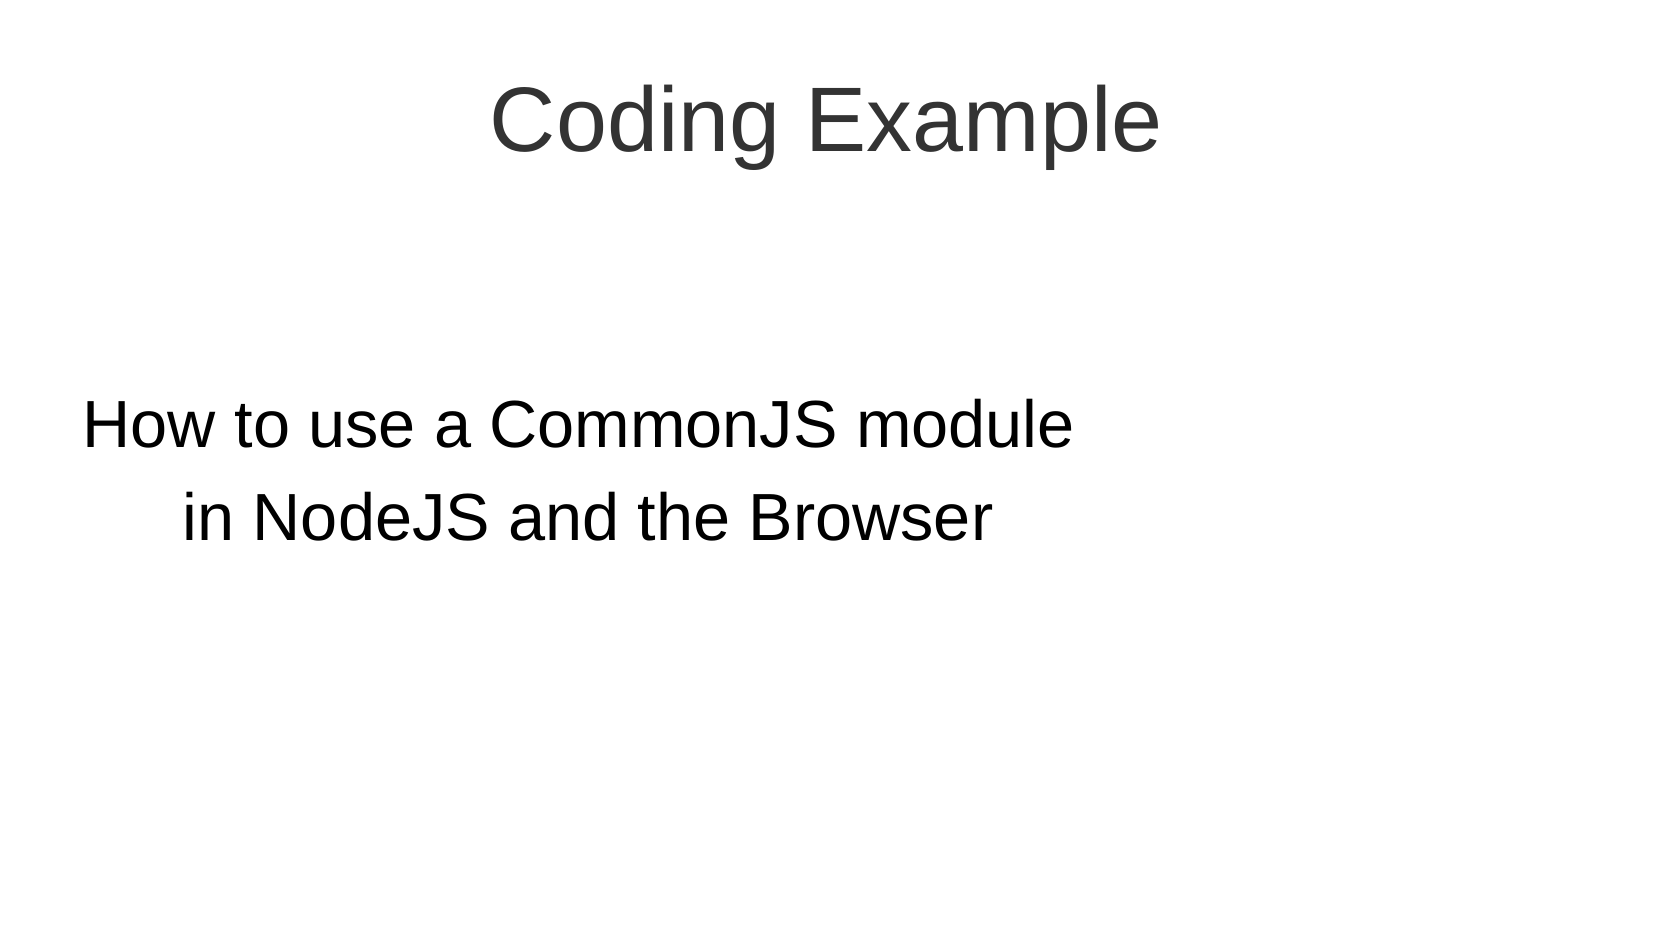

Coding Example
# How to use a CommonJS module in NodeJS and the Browser